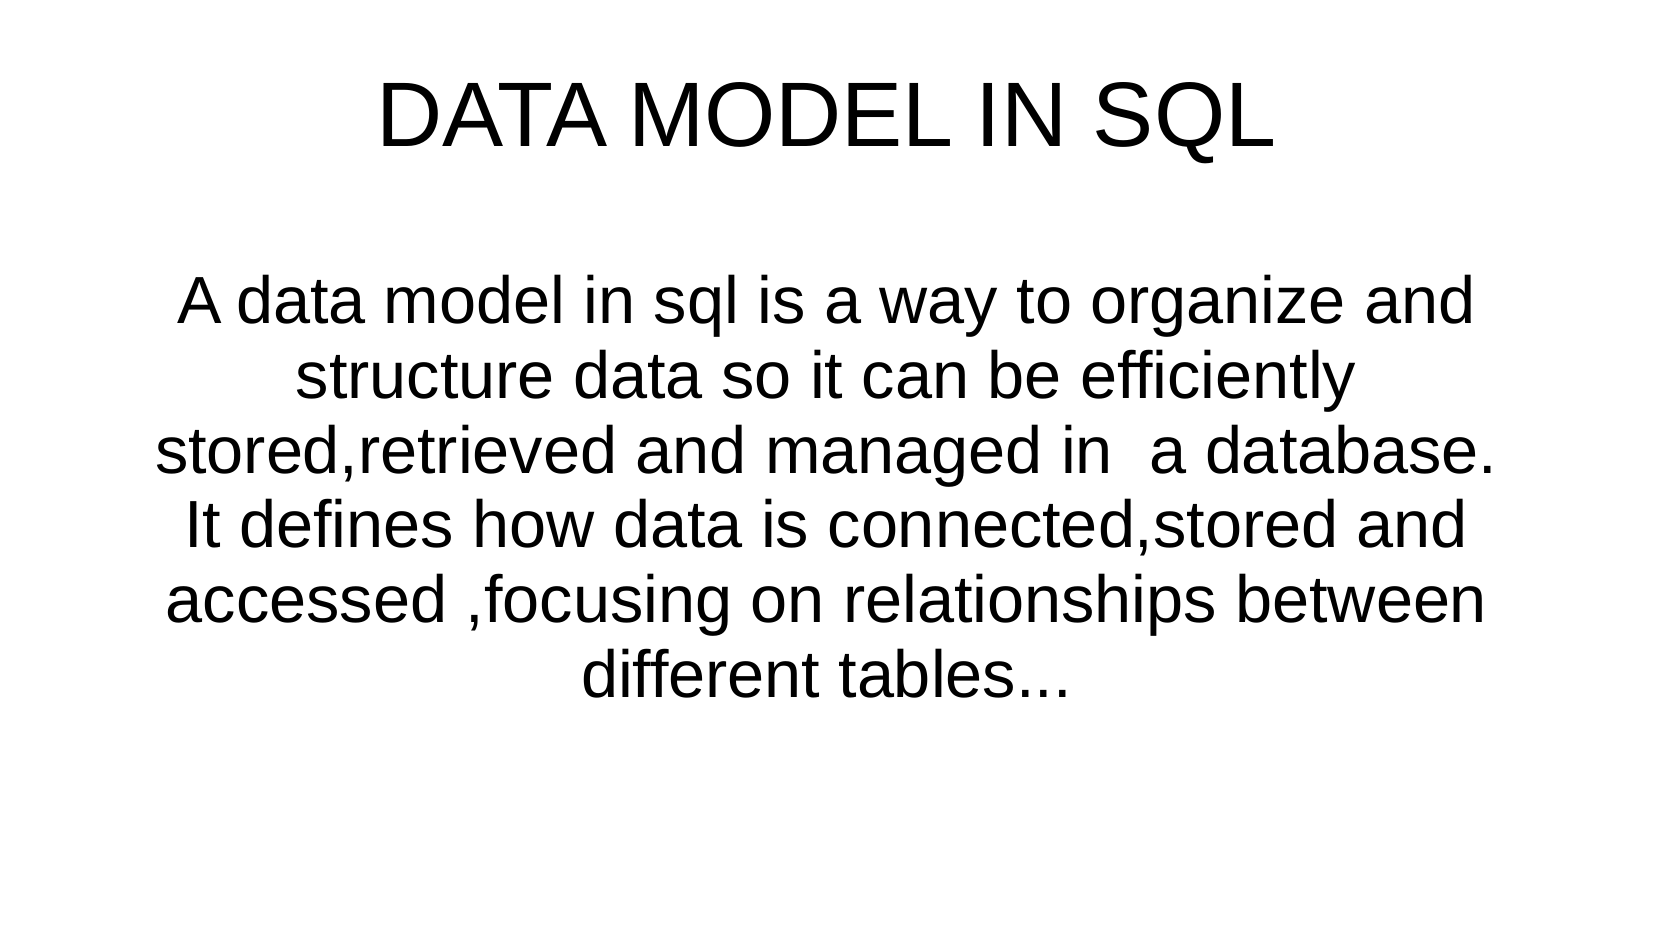

# DATA MODEL IN SQL
A data model in sql is a way to organize and structure data so it can be efficiently stored,retrieved and managed in a database.
It defines how data is connected,stored and accessed ,focusing on relationships between different tables...